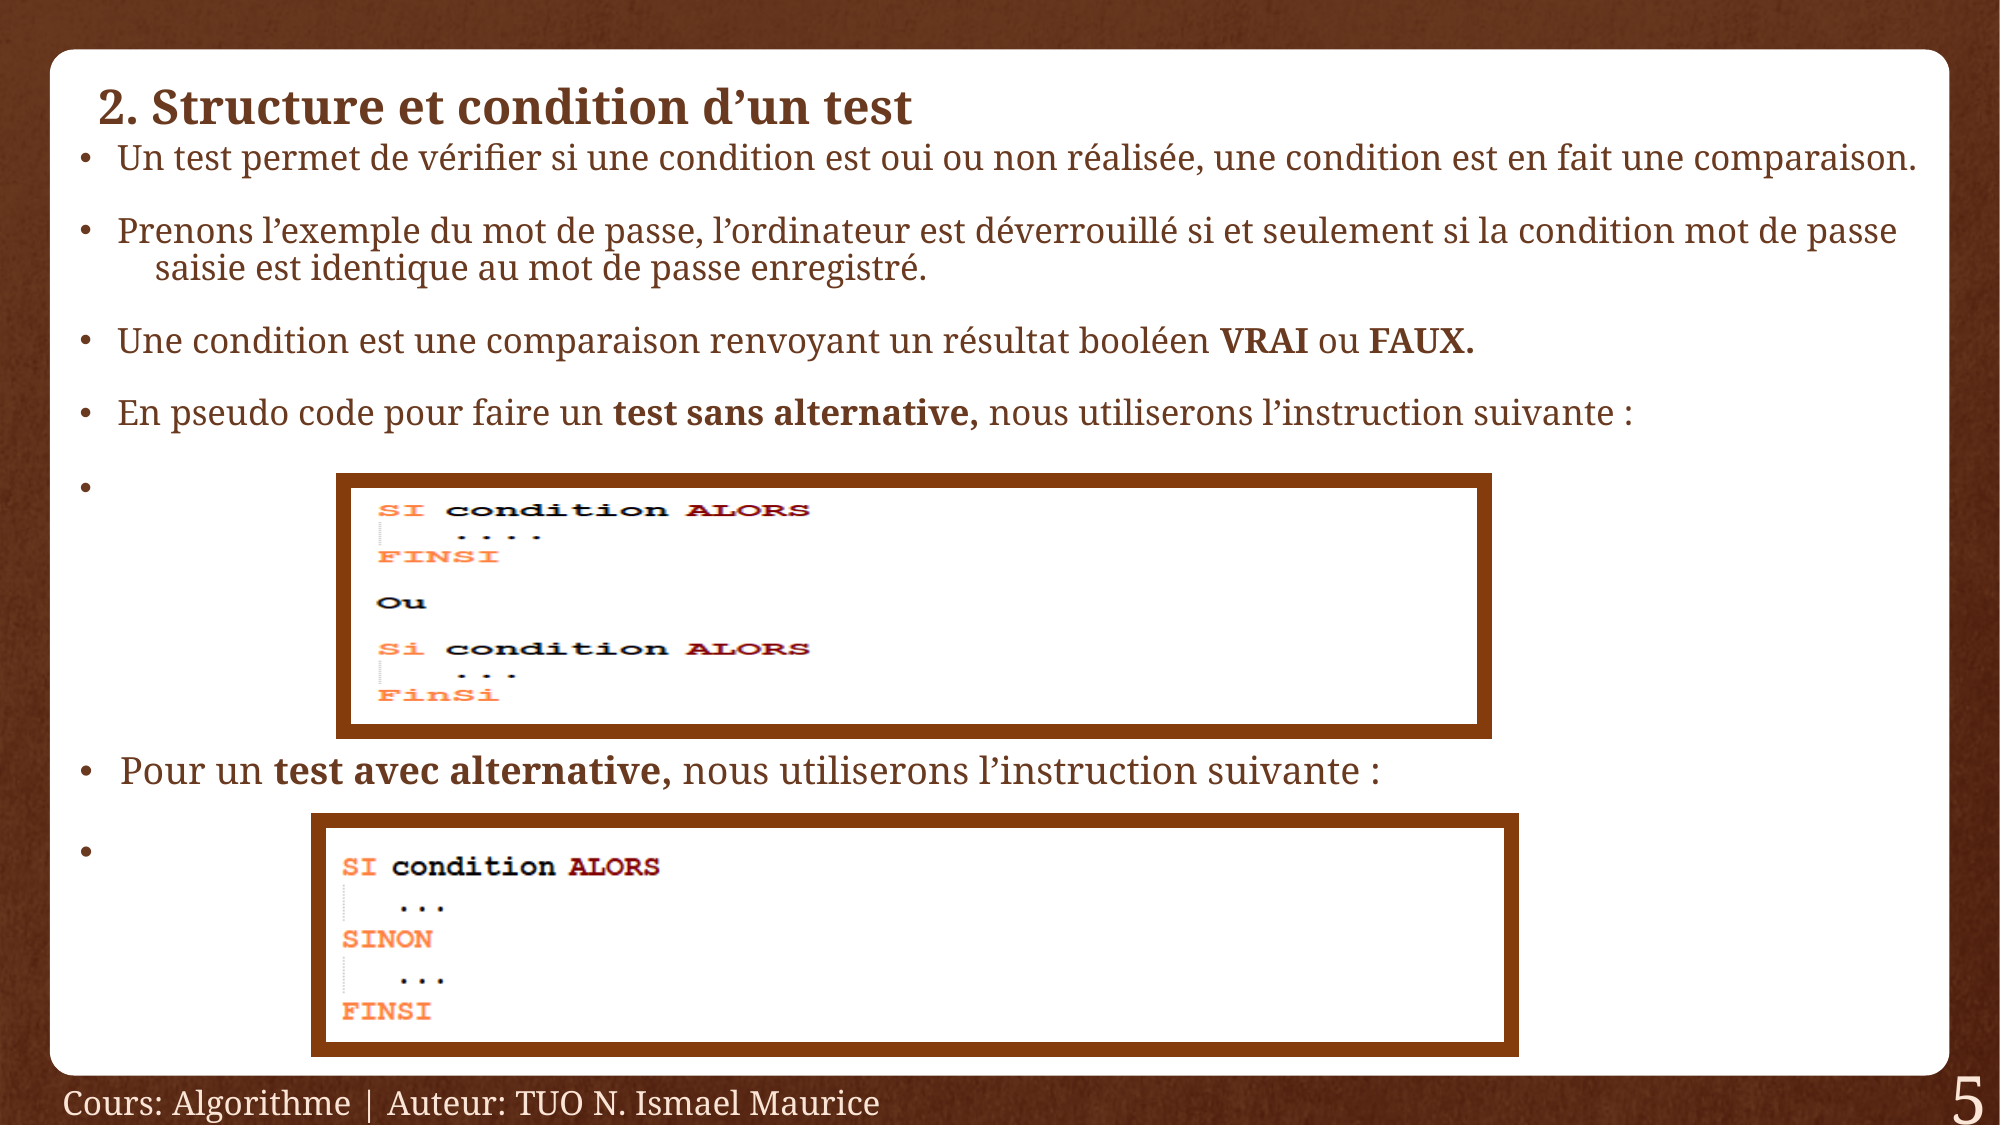

# 2. Structure et condition d’un test
Un test permet de vérifier si une condition est oui ou non réalisée, une condition est en fait une comparaison.
Prenons l’exemple du mot de passe, l’ordinateur est déverrouillé si et seulement si la condition mot de passe saisie est identique au mot de passe enregistré.
Une condition est une comparaison renvoyant un résultat booléen VRAI ou FAUX.
En pseudo code pour faire un test sans alternative, nous utiliserons l’instruction suivante :
Pour un test avec alternative, nous utiliserons l’instruction suivante :
Cours: Algorithme | Auteur: TUO N. Ismael Maurice